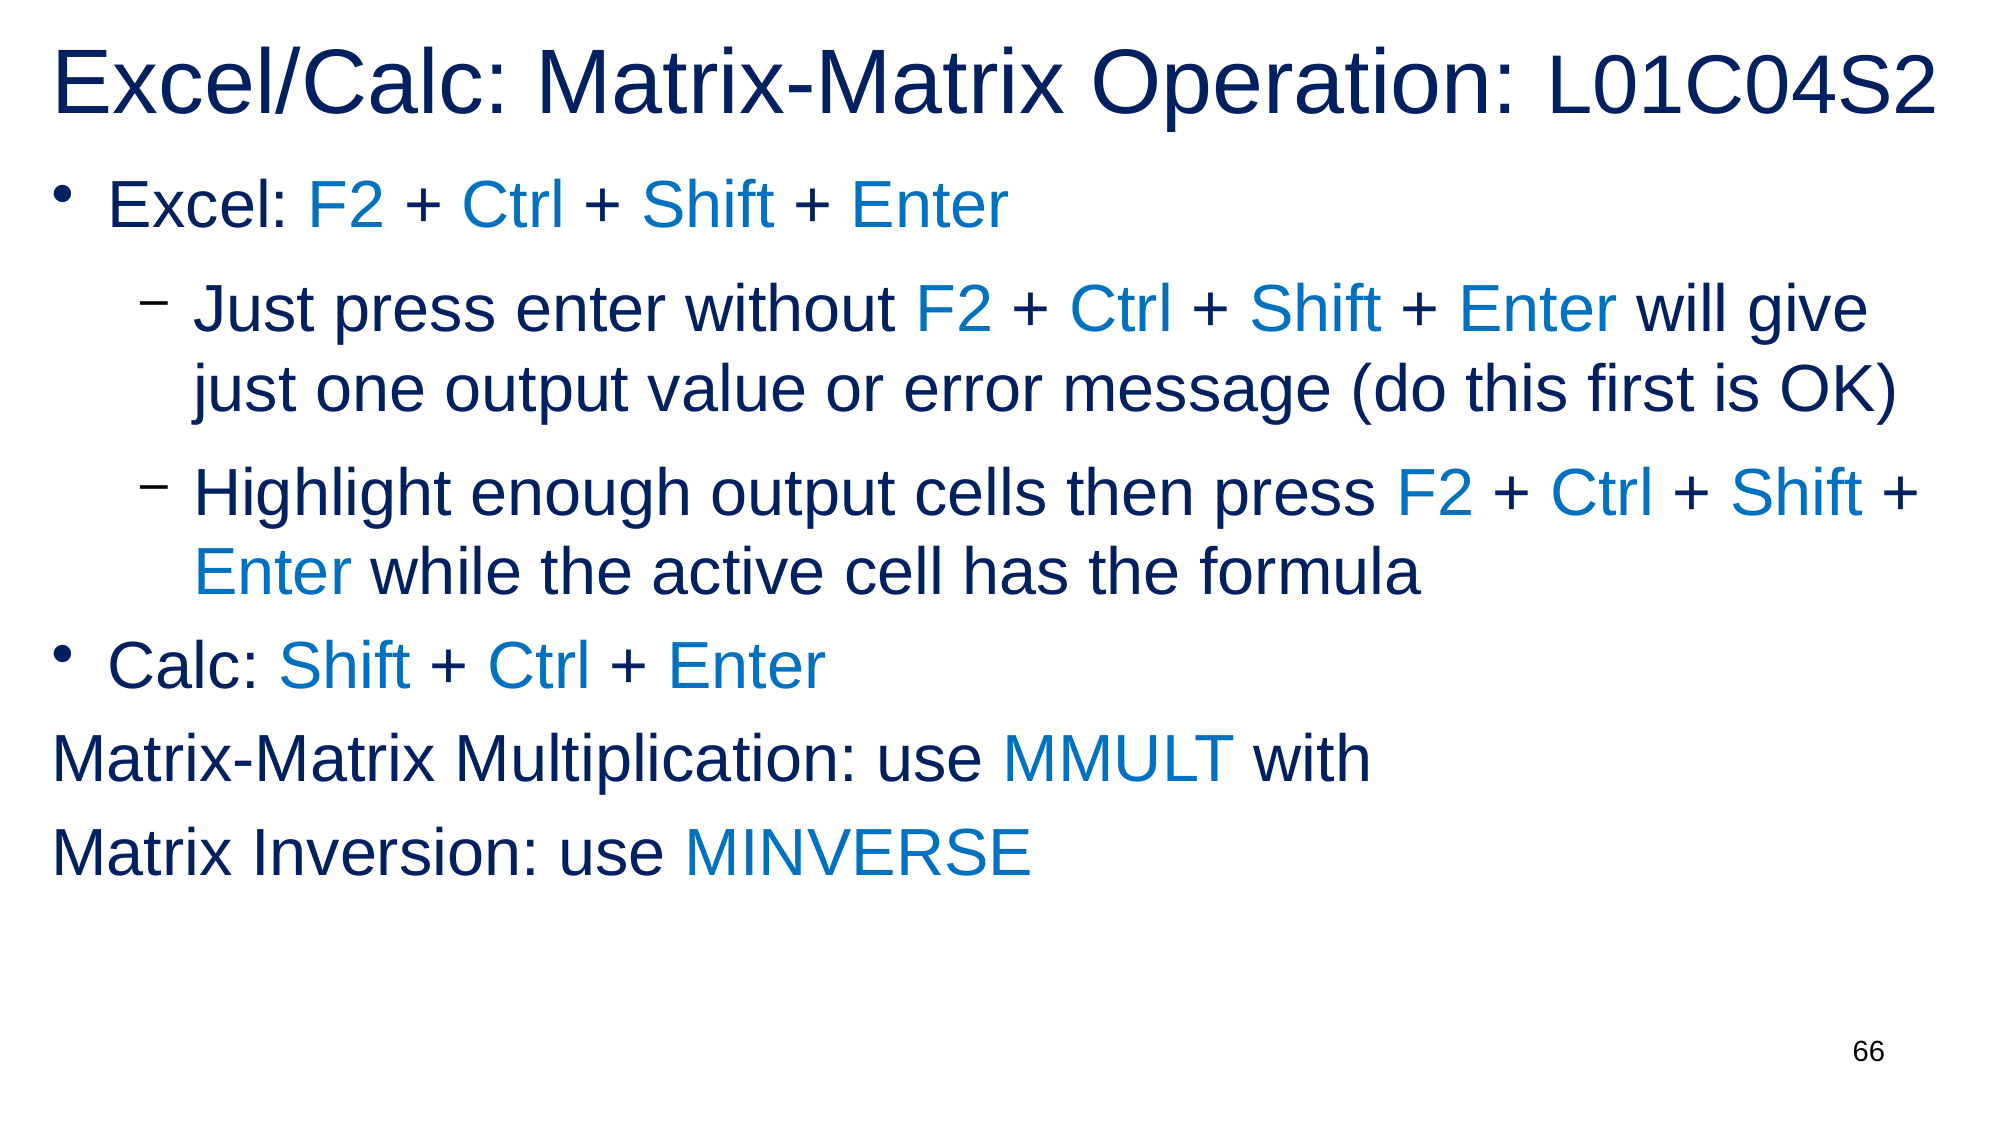

# Excel/Calc: Matrix-Matrix Operation: L01C04S2
Excel: F2 + Ctrl + Shift + Enter
Just press enter without F2 + Ctrl + Shift + Enter will give just one output value or error message (do this first is OK)
Highlight enough output cells then press F2 + Ctrl + Shift + Enter while the active cell has the formula
Calc: Shift + Ctrl + Enter
Matrix-Matrix Multiplication: use MMULT with
Matrix Inversion: use MINVERSE